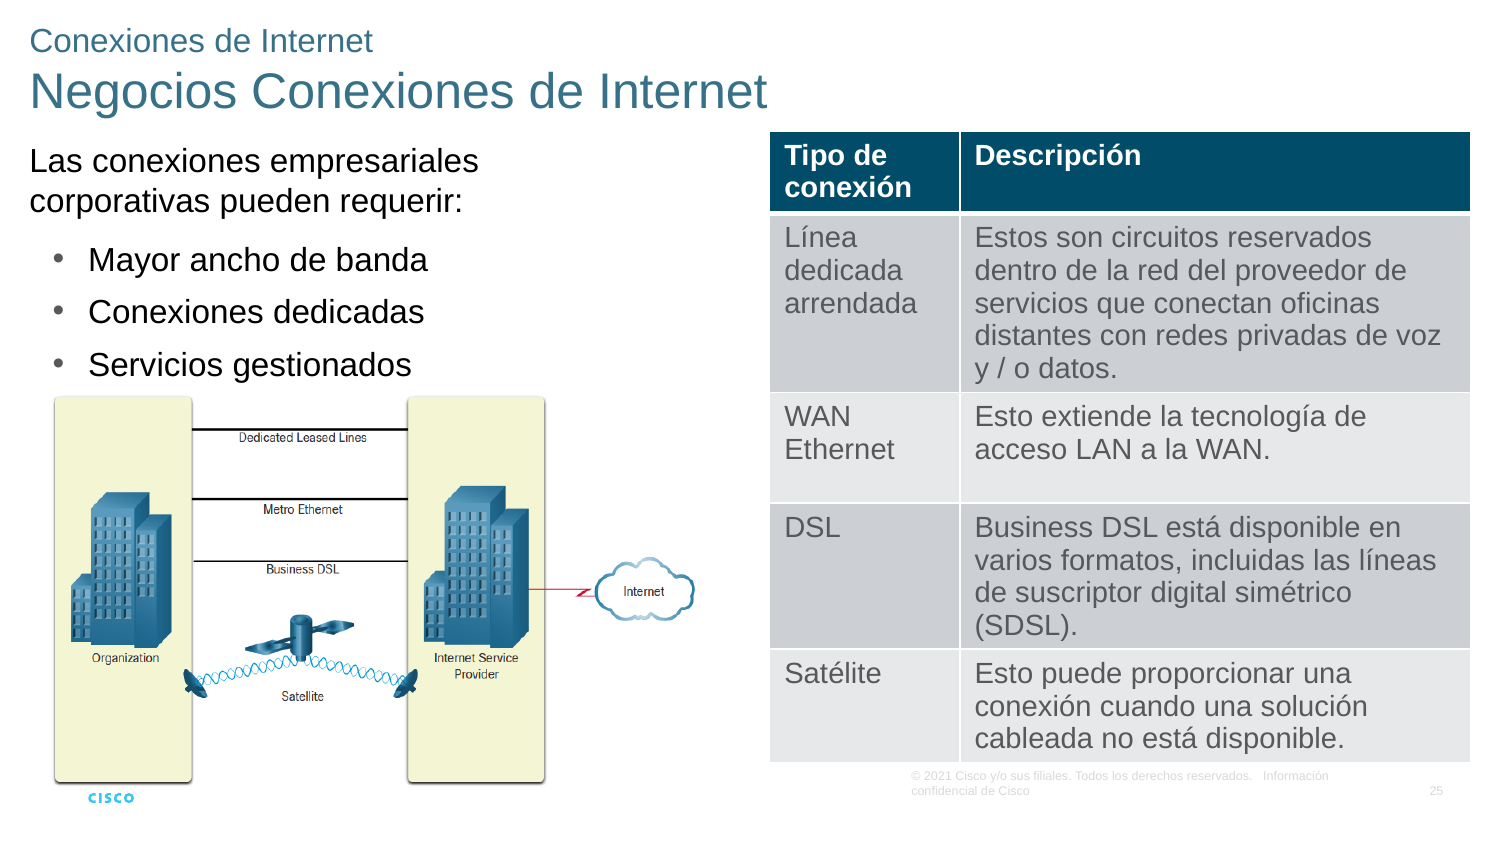

# Conexiones de Internet Negocios Conexiones de Internet
| Tipo de conexión | Descripción |
| --- | --- |
| Línea dedicada arrendada | Estos son circuitos reservados dentro de la red del proveedor de servicios que conectan oficinas distantes con redes privadas de voz y / o datos. |
| WAN Ethernet | Esto extiende la tecnología de acceso LAN a la WAN. |
| DSL | Business DSL está disponible en varios formatos, incluidas las líneas de suscriptor digital simétrico (SDSL). |
| Satélite | Esto puede proporcionar una conexión cuando una solución cableada no está disponible. |
Las conexiones empresariales corporativas pueden requerir:
Mayor ancho de banda
Conexiones dedicadas
Servicios gestionados